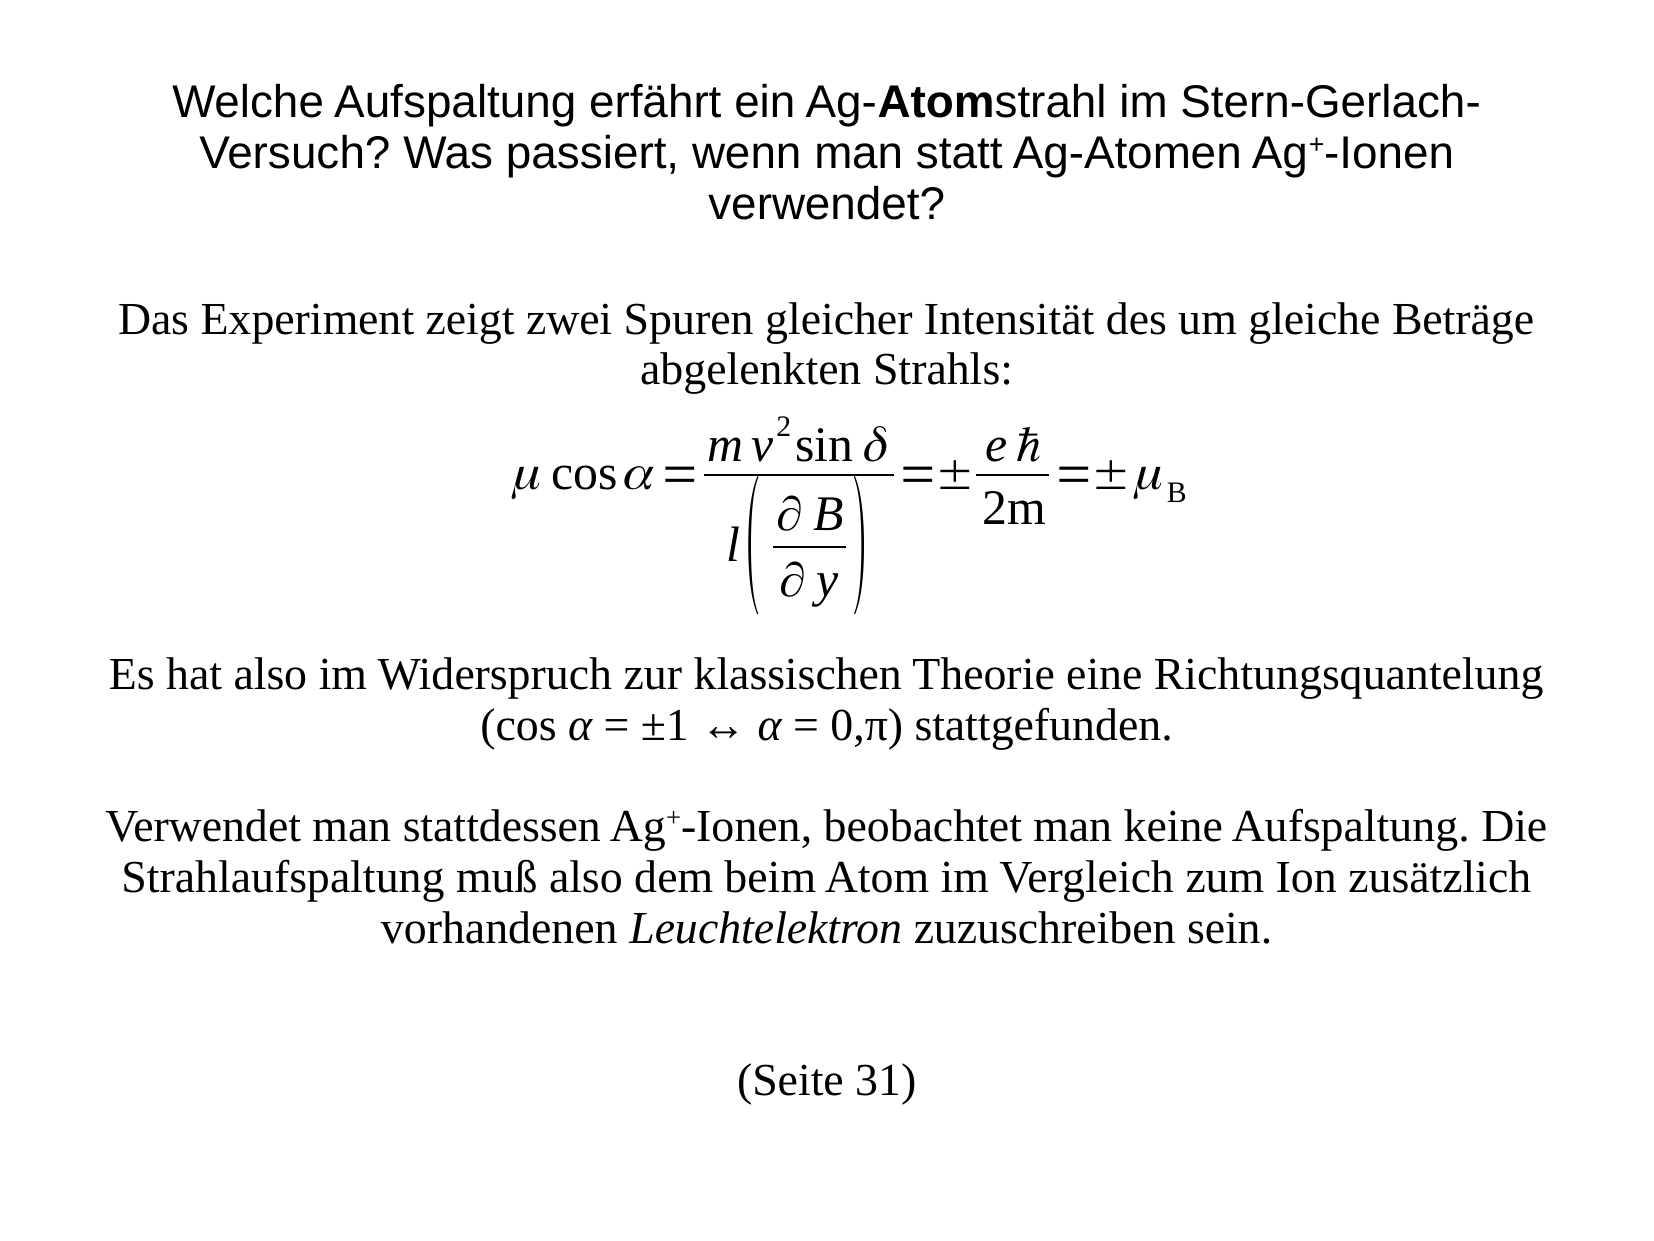

# Welche Aufspaltung erfährt ein Ag-Atomstrahl im Stern-Gerlach-Versuch? Was passiert, wenn man statt Ag-Atomen Ag+-Ionen verwendet?
Das Experiment zeigt zwei Spuren gleicher Intensität des um gleiche Beträge abgelenkten Strahls:
Es hat also im Widerspruch zur klassischen Theorie eine Richtungsquantelung (cos α = ±1 ↔ α = 0,π) stattgefunden.
Verwendet man stattdessen Ag+-Ionen, beobachtet man keine Aufspaltung. Die Strahlaufspaltung muß also dem beim Atom im Vergleich zum Ion zusätzlich vorhandenen Leuchtelektron zuzuschreiben sein.
(Seite 31)